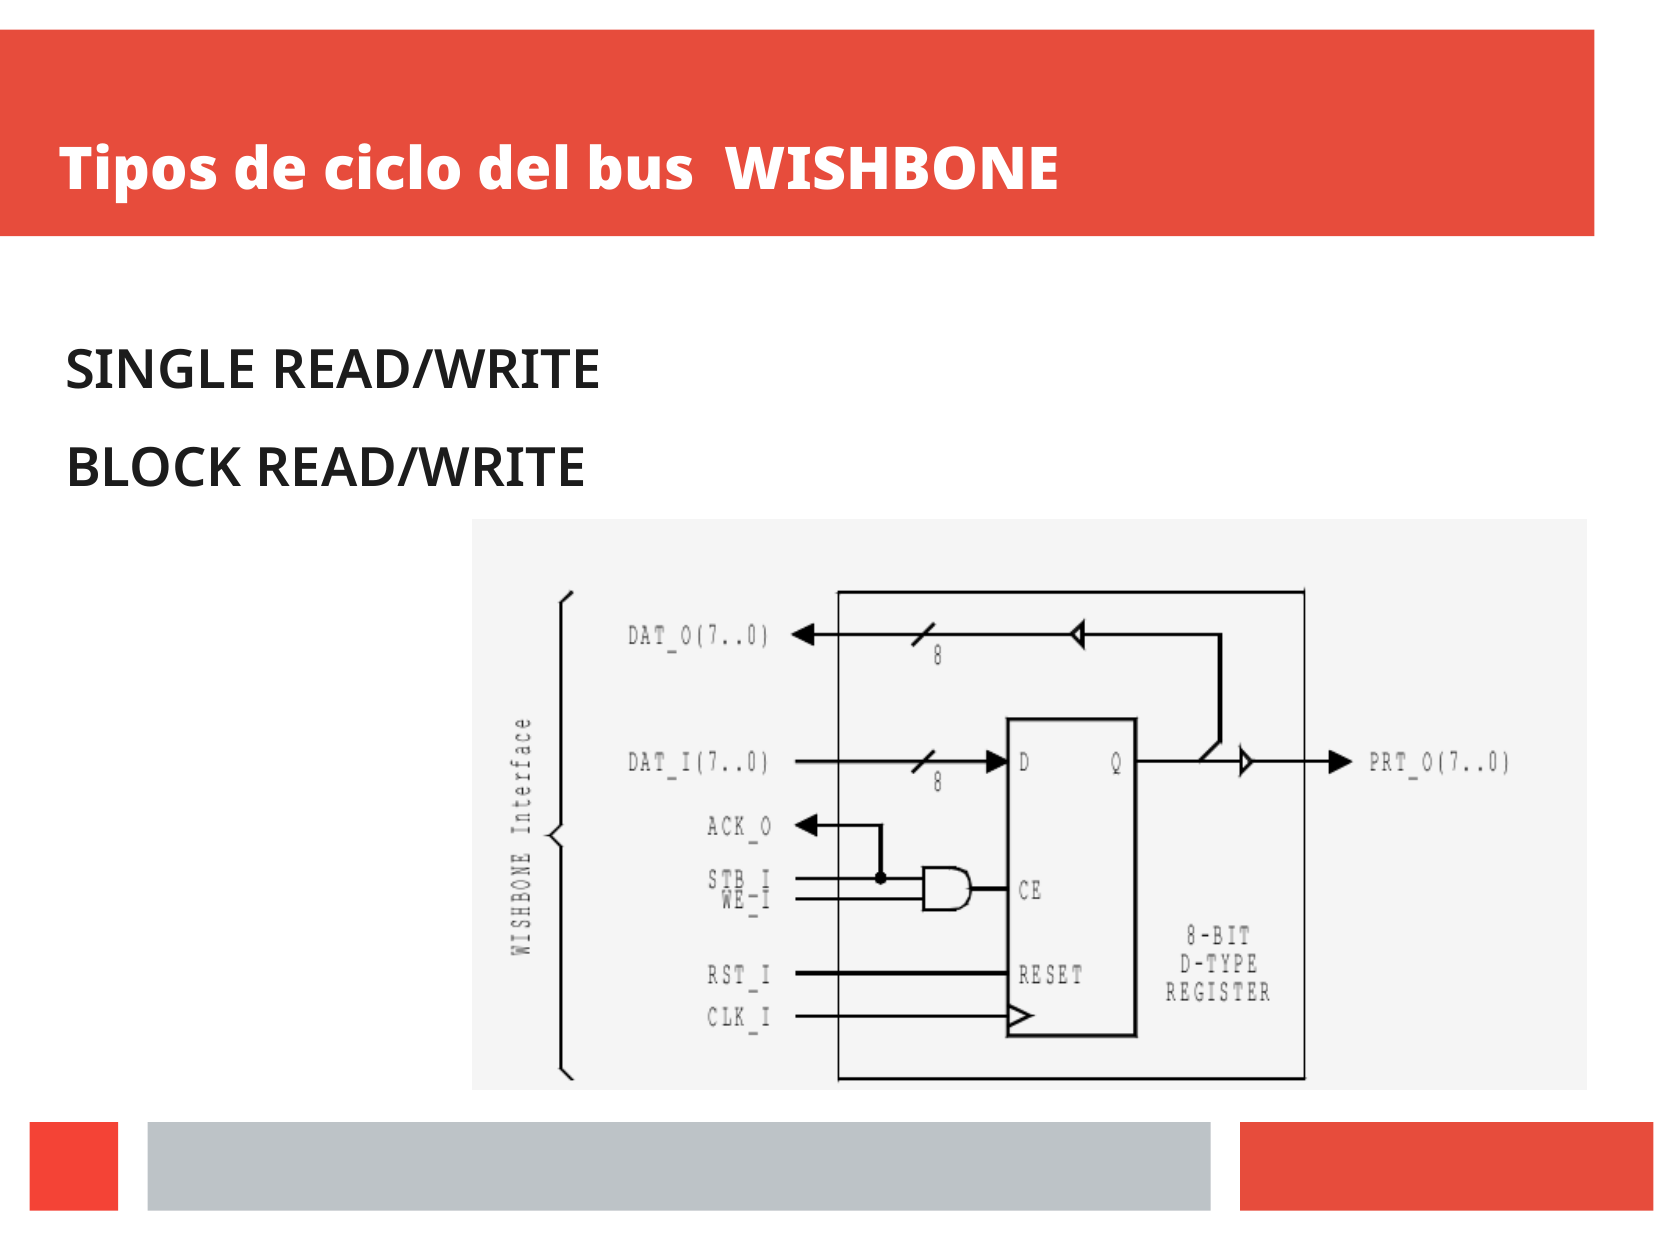

# Tipos de ciclo del bus WISHBONE
SINGLE READ/WRITE
BLOCK READ/WRITE